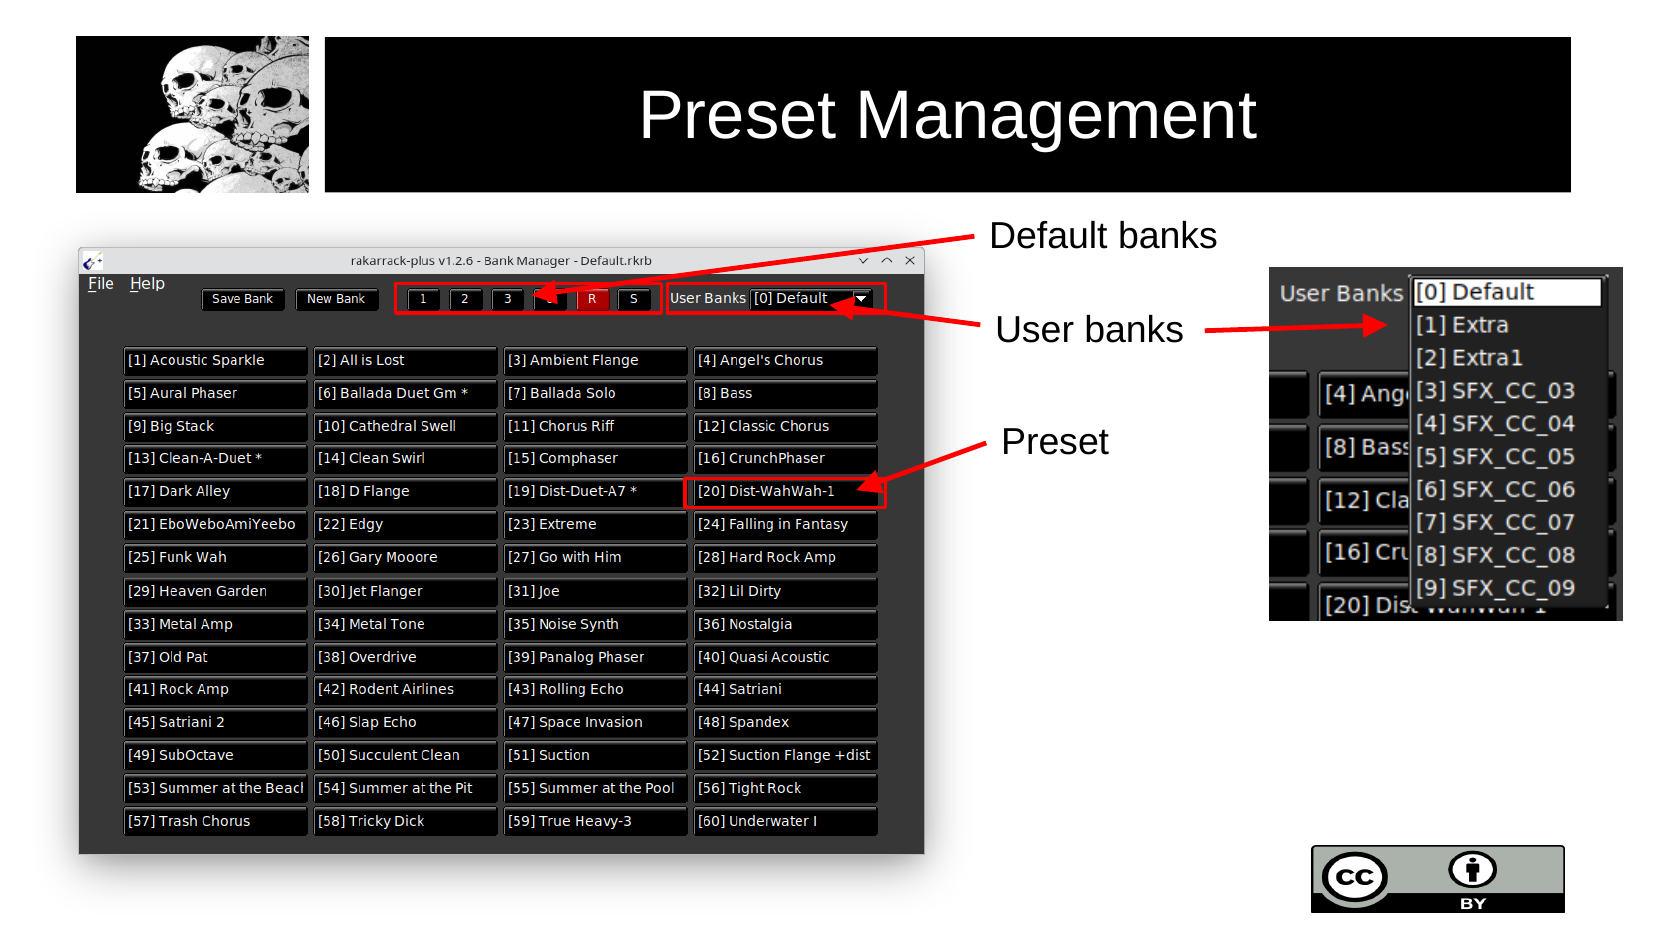

# Preset Management
Default banks
User banks
Preset